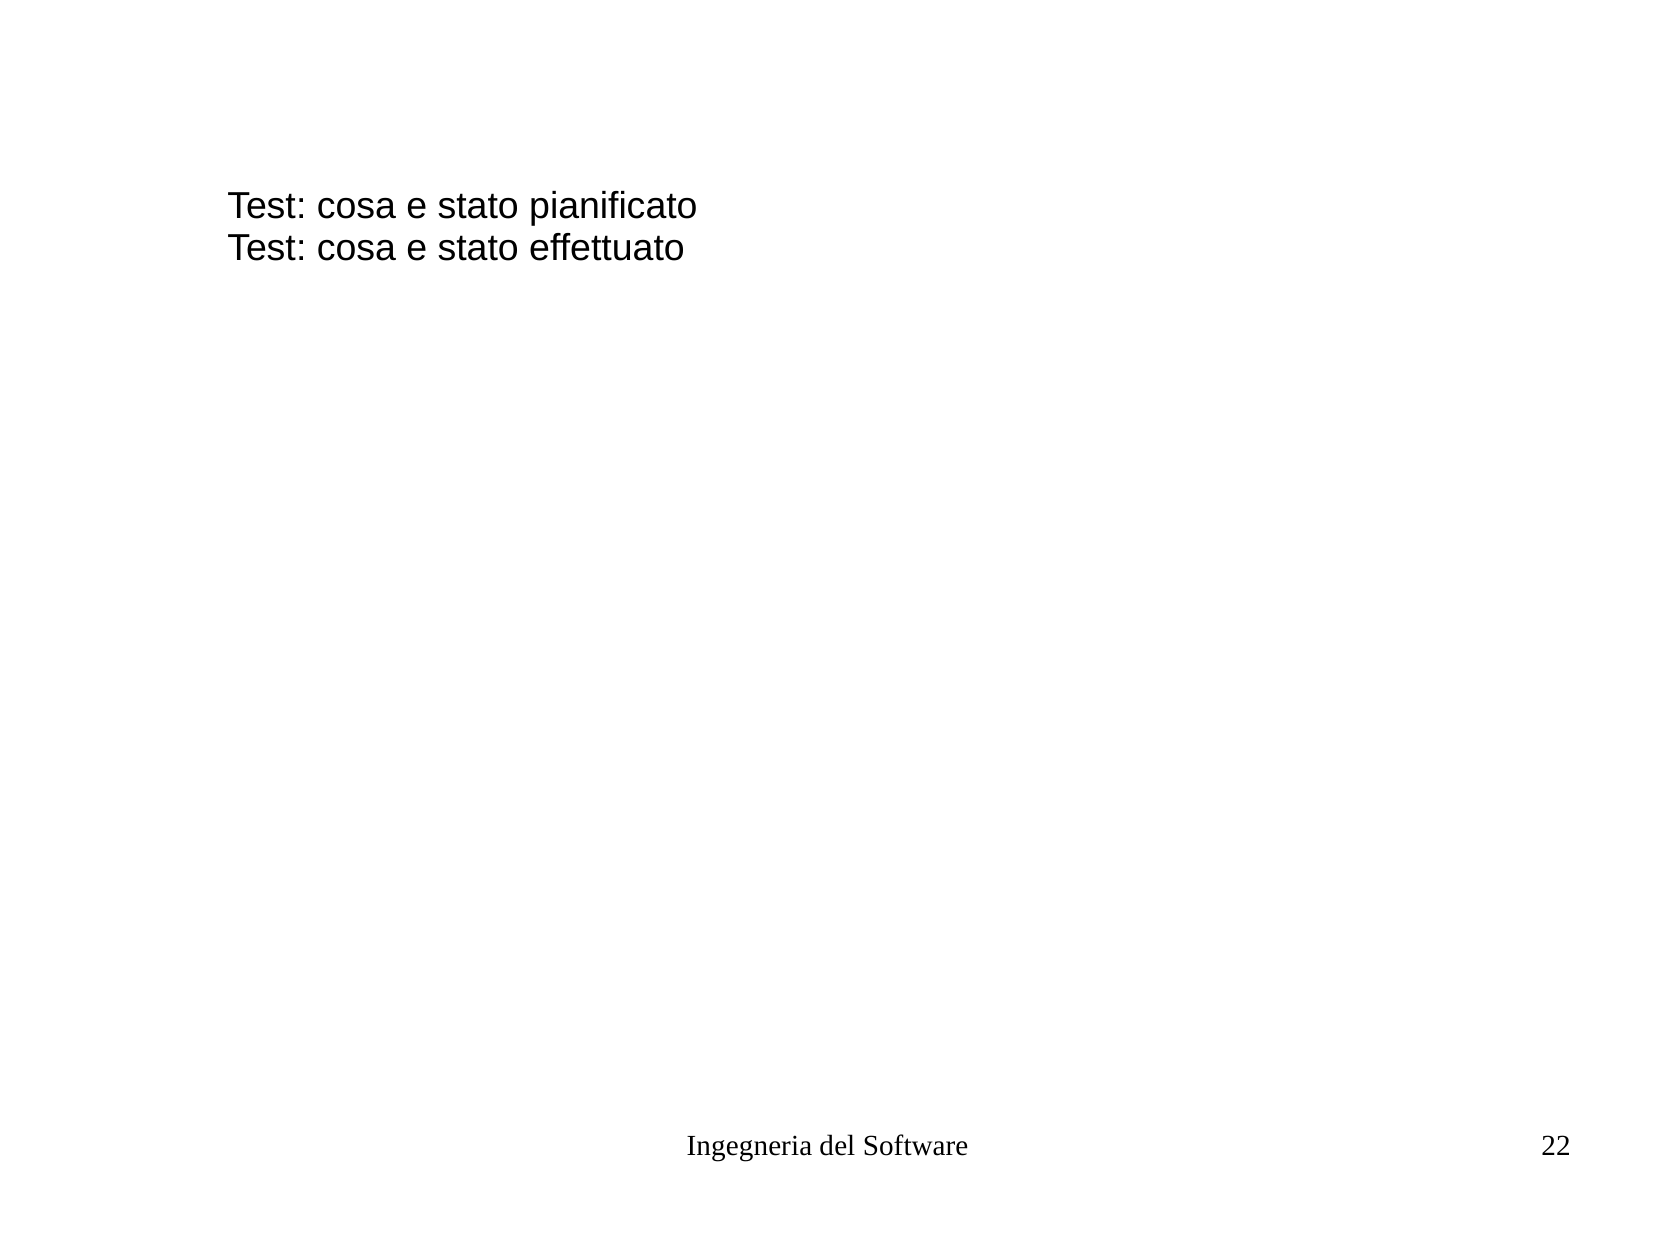

Test: cosa e stato pianificato
Test: cosa e stato effettuato
Ingegneria del Software
22